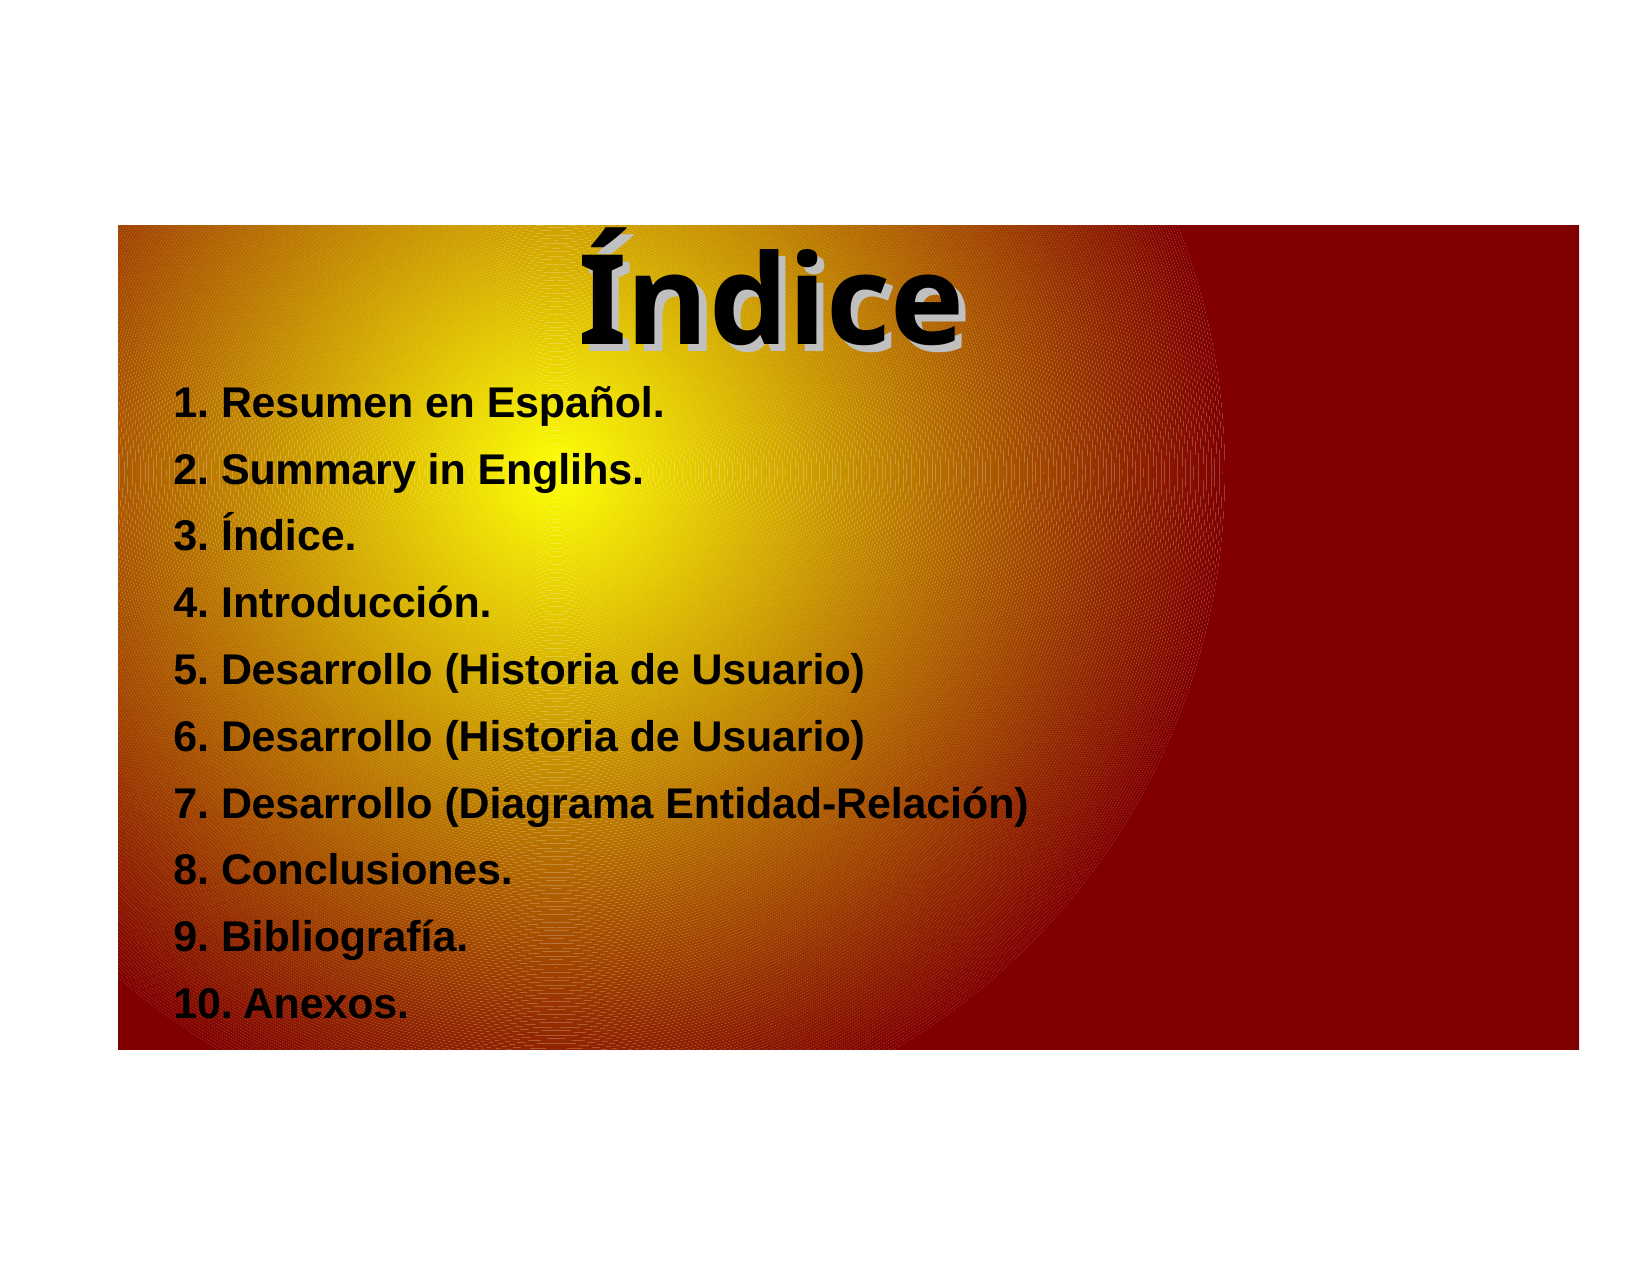

# Índice
1. Resumen en Español.
2. Summary in Englihs.
3. Índice.
4. Introducción.
5. Desarrollo (Historia de Usuario)
6. Desarrollo (Historia de Usuario)
7. Desarrollo (Diagrama Entidad-Relación)
8. Conclusiones.
9. Bibliografía.
10. Anexos.